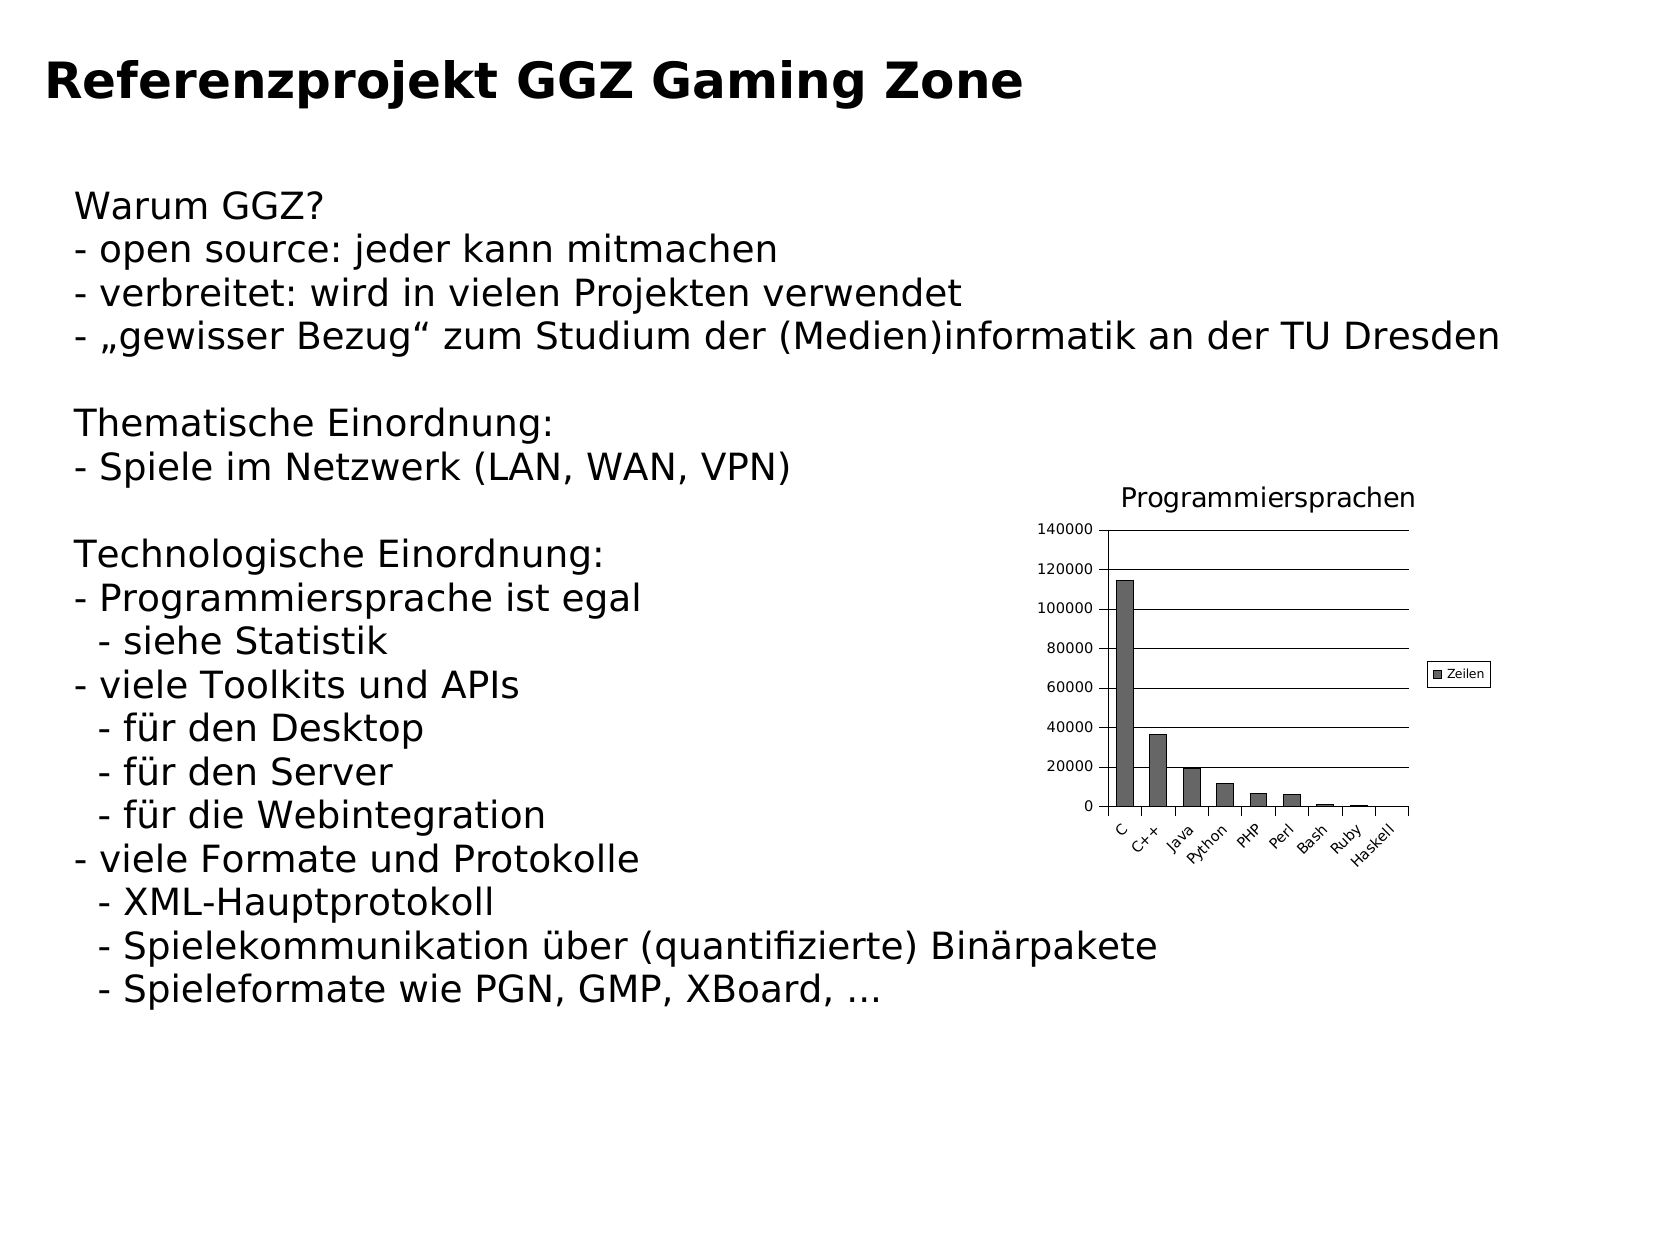

Referenzprojekt GGZ Gaming Zone
Warum GGZ?
- open source: jeder kann mitmachen
- verbreitet: wird in vielen Projekten verwendet
- „gewisser Bezug“ zum Studium der (Medien)informatik an der TU Dresden
Thematische Einordnung:
- Spiele im Netzwerk (LAN, WAN, VPN)
Technologische Einordnung:
- Programmiersprache ist egal
 - siehe Statistik
- viele Toolkits und APIs
 - für den Desktop
 - für den Server
 - für die Webintegration
- viele Formate und Protokolle
 - XML-Hauptprotokoll
 - Spielekommunikation über (quantifizierte) Binärpakete
 - Spieleformate wie PGN, GMP, XBoard, ...
### Chart: Programmiersprachen
| Category | Zeilen |
|---|---|
| C | 114611.0 |
| C++ | 36548.0 |
| Java | 19253.0 |
| Python | 11507.0 |
| PHP | 6869.0 |
| Perl | 6319.0 |
| Bash | 1300.0 |
| Ruby | 576.0 |
| Haskell | 250.0 |